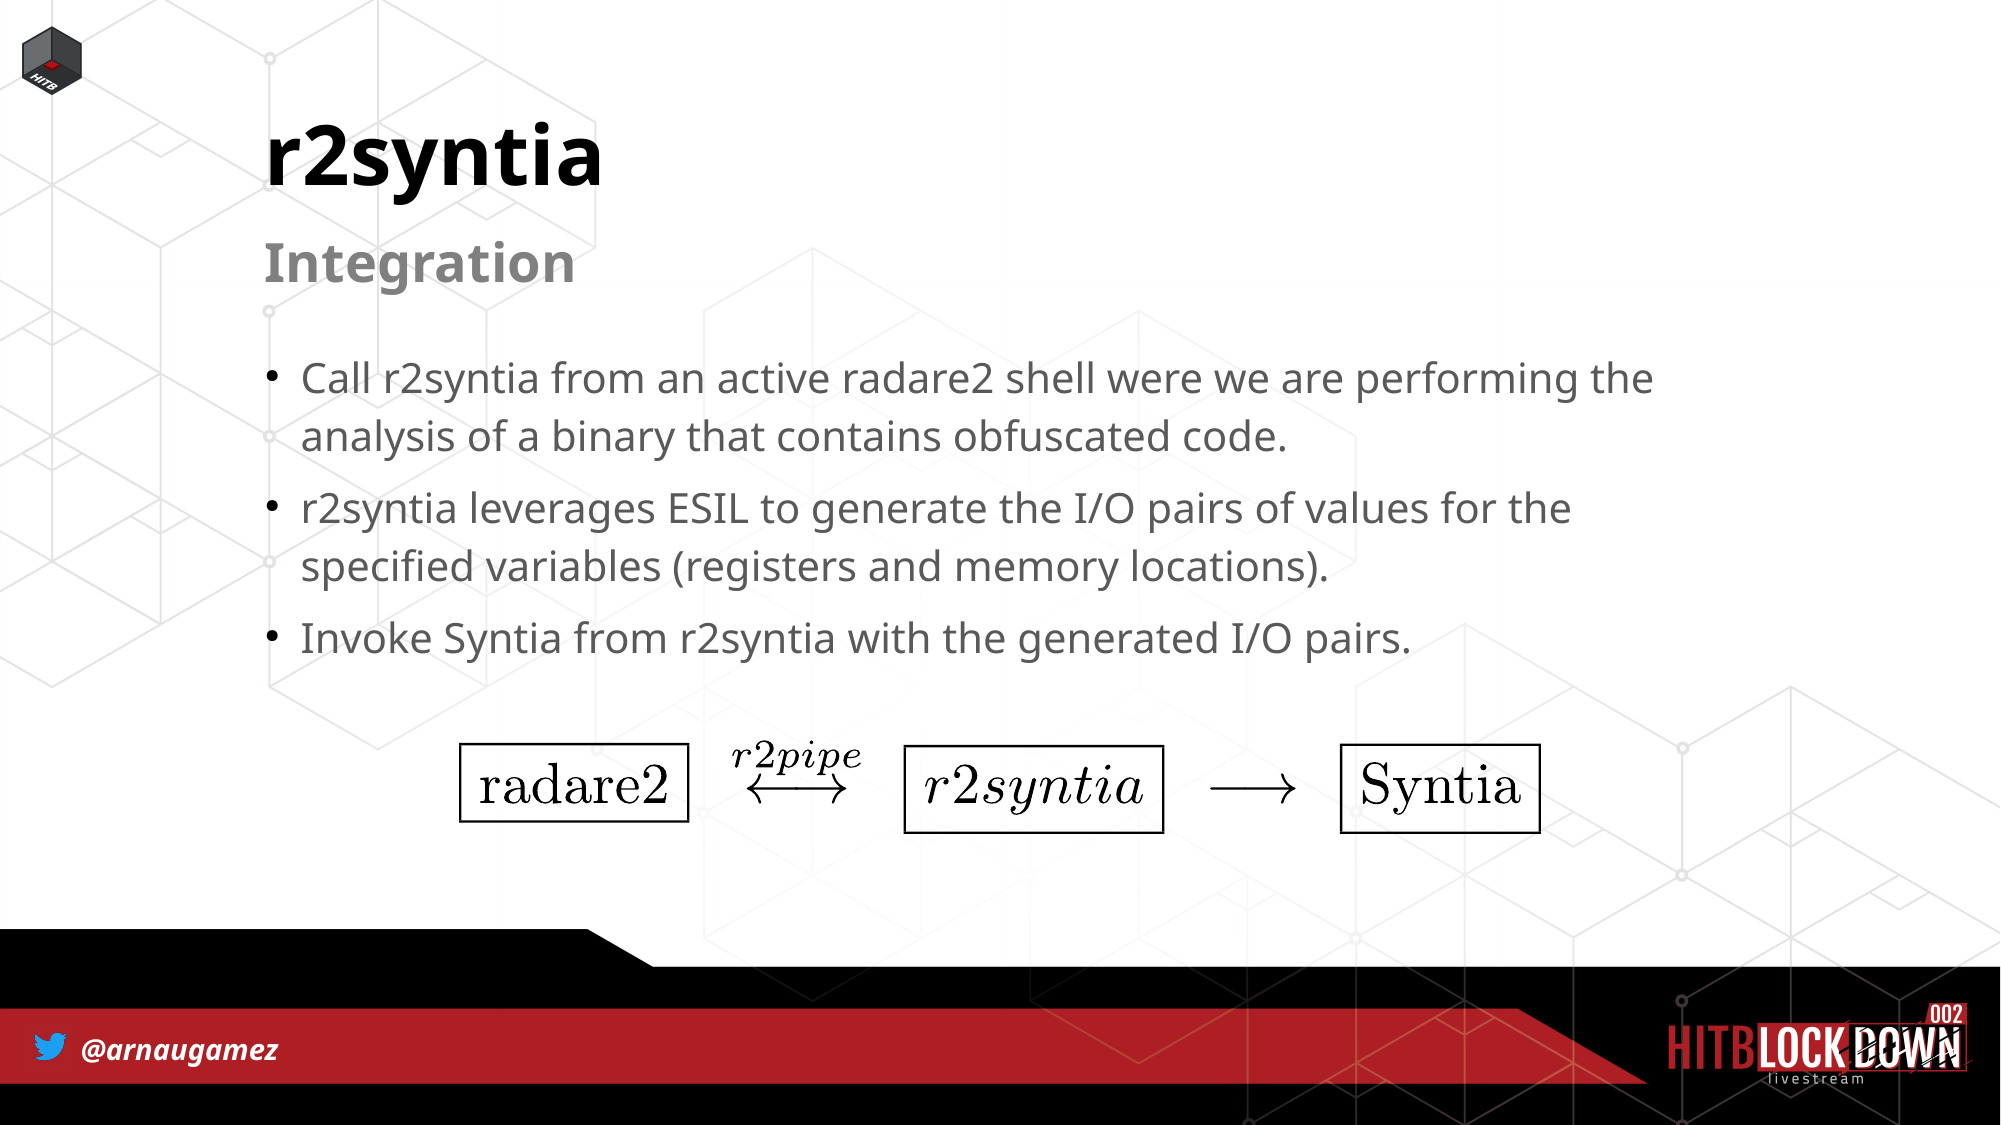

# r2syntia
Integration
Call r2syntia from an active radare2 shell were we are performing the analysis of a binary that contains obfuscated code.
r2syntia leverages ESIL to generate the I/O pairs of values for the specified variables (registers and memory locations).
Invoke Syntia from r2syntia with the generated I/O pairs.